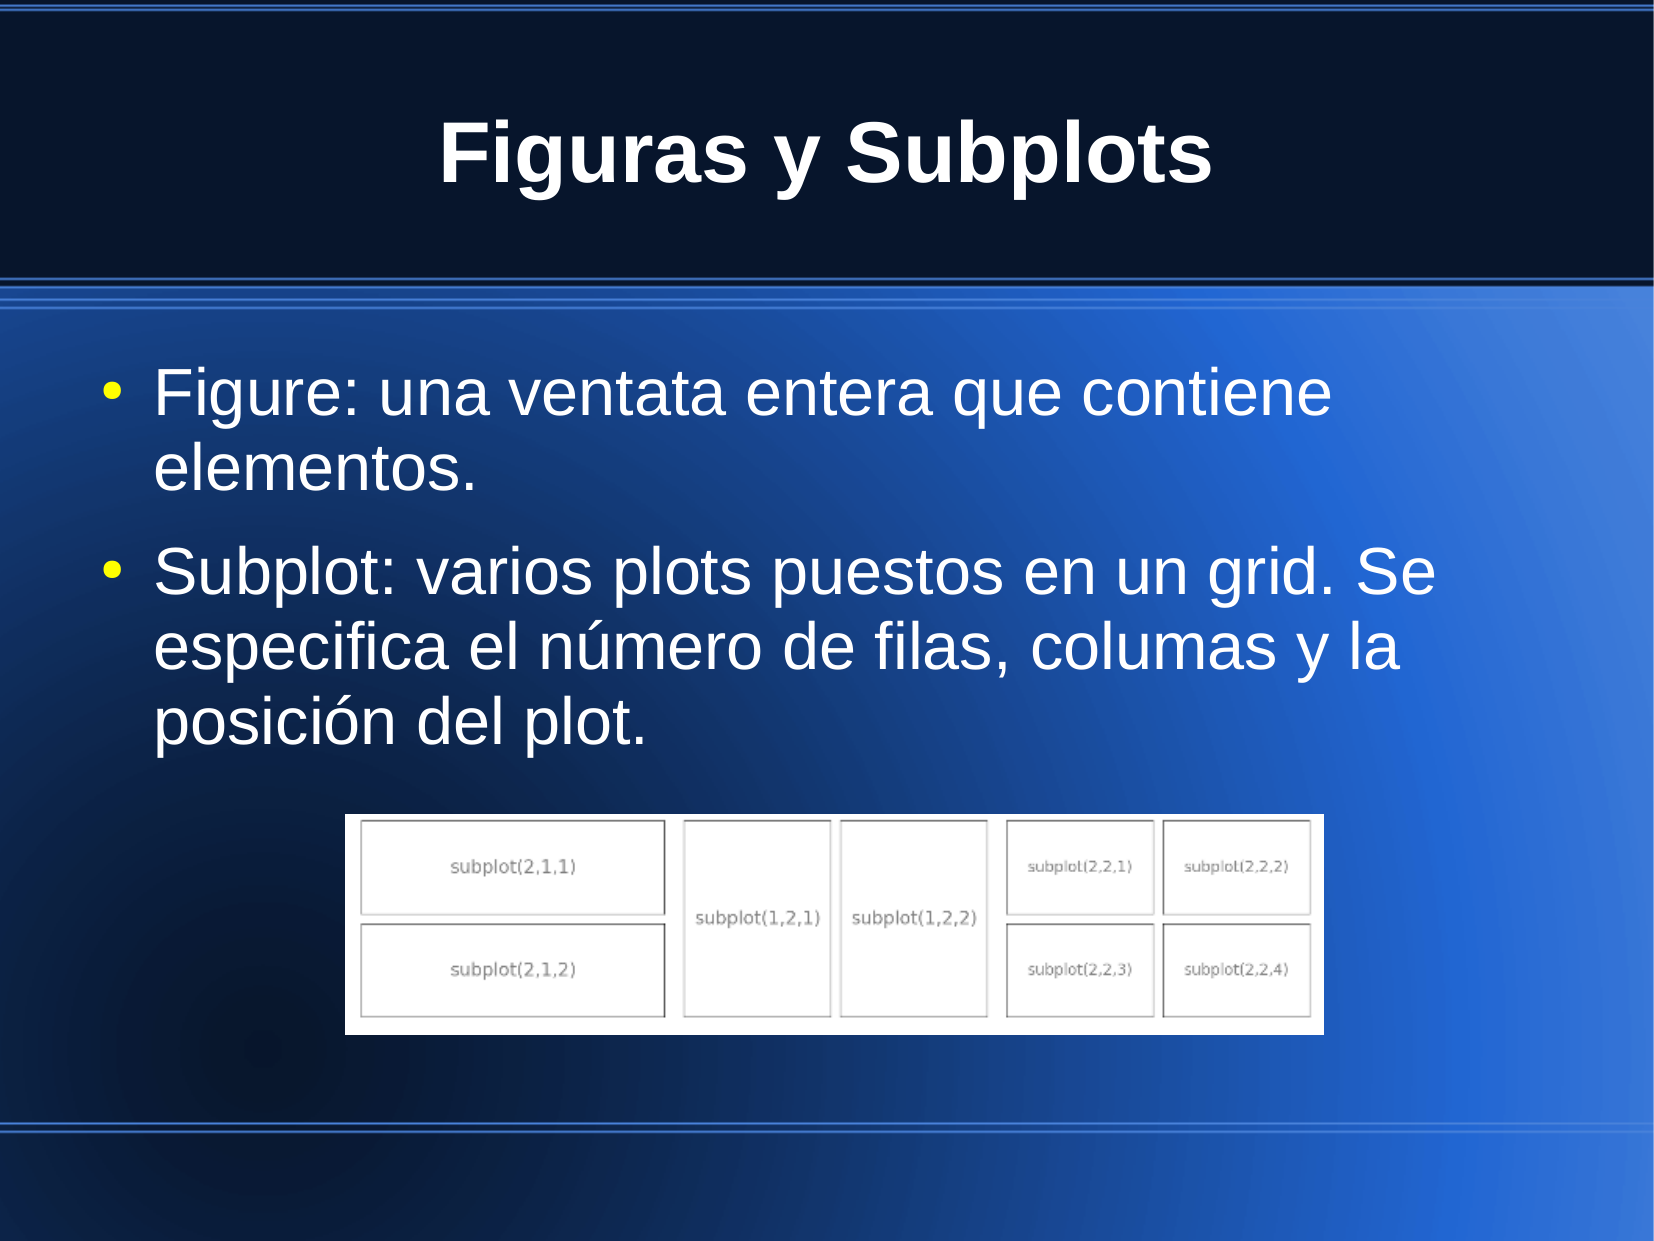

# Figuras y Subplots
Figure: una ventata entera que contiene elementos.
Subplot: varios plots puestos en un grid. Se especifica el número de filas, columas y la posición del plot.